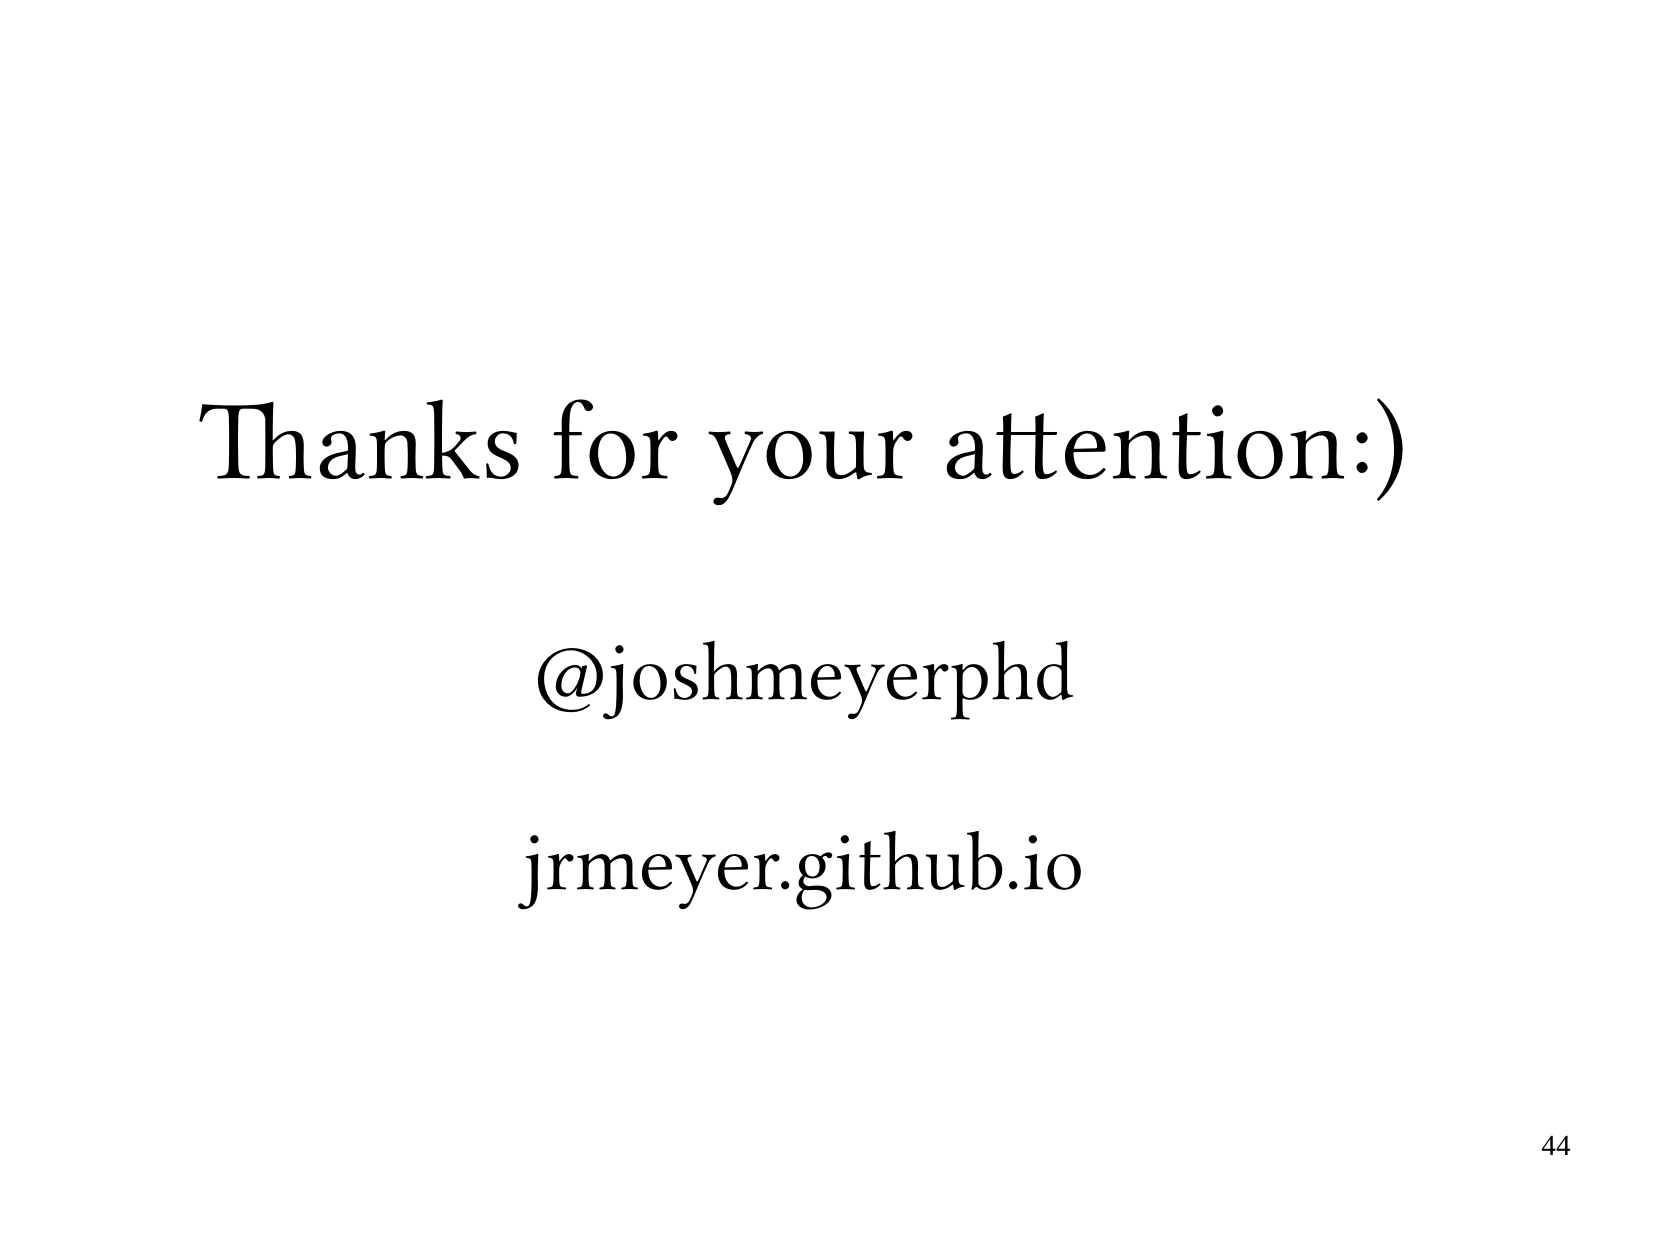

# Thanks for your attention:)
@joshmeyerphd
jrmeyer.github.io
44